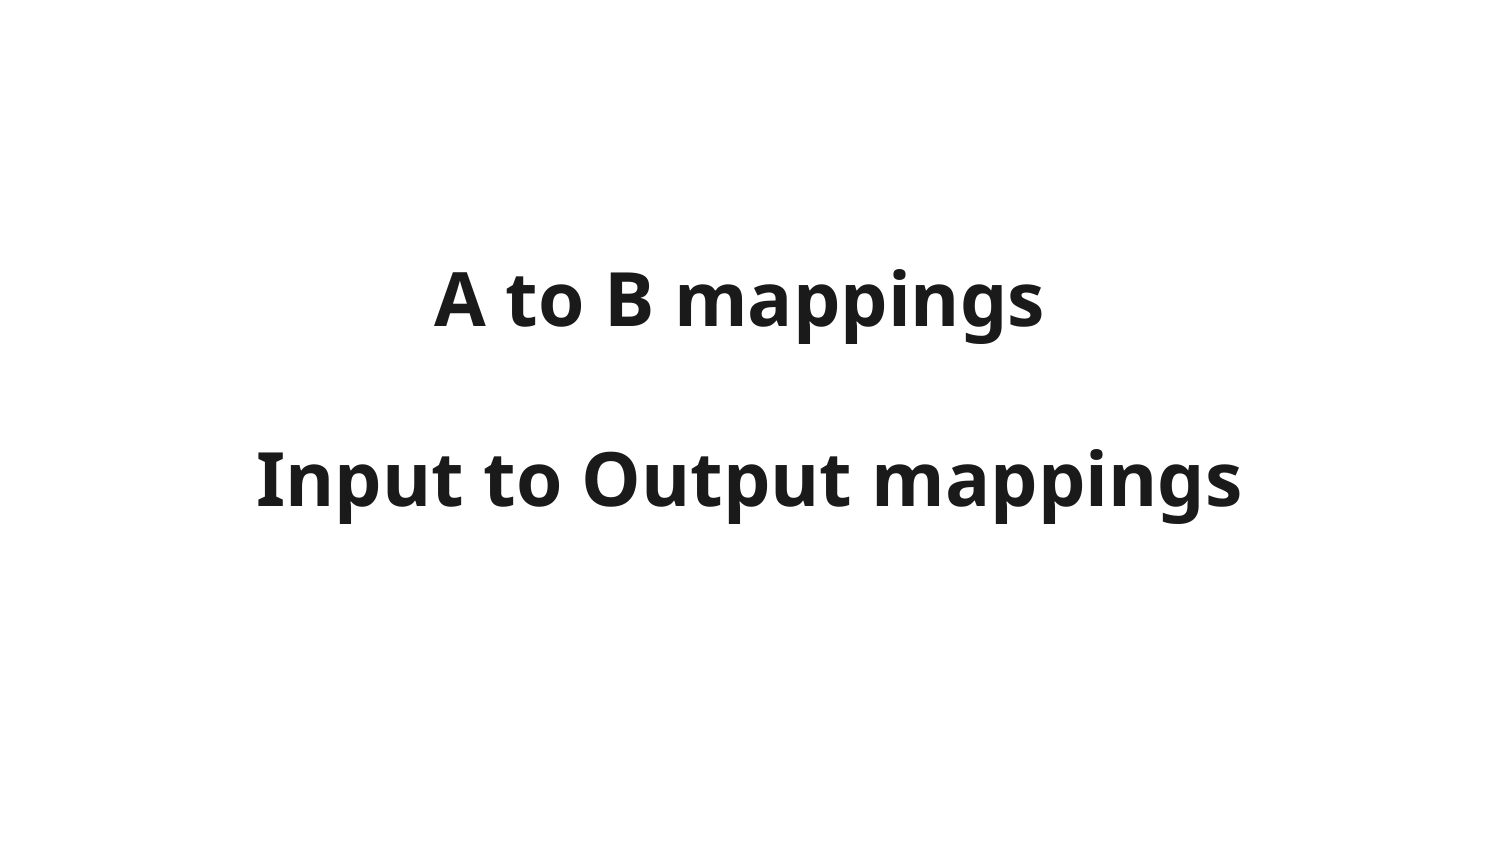

# A to B mappings Input to Output mappings